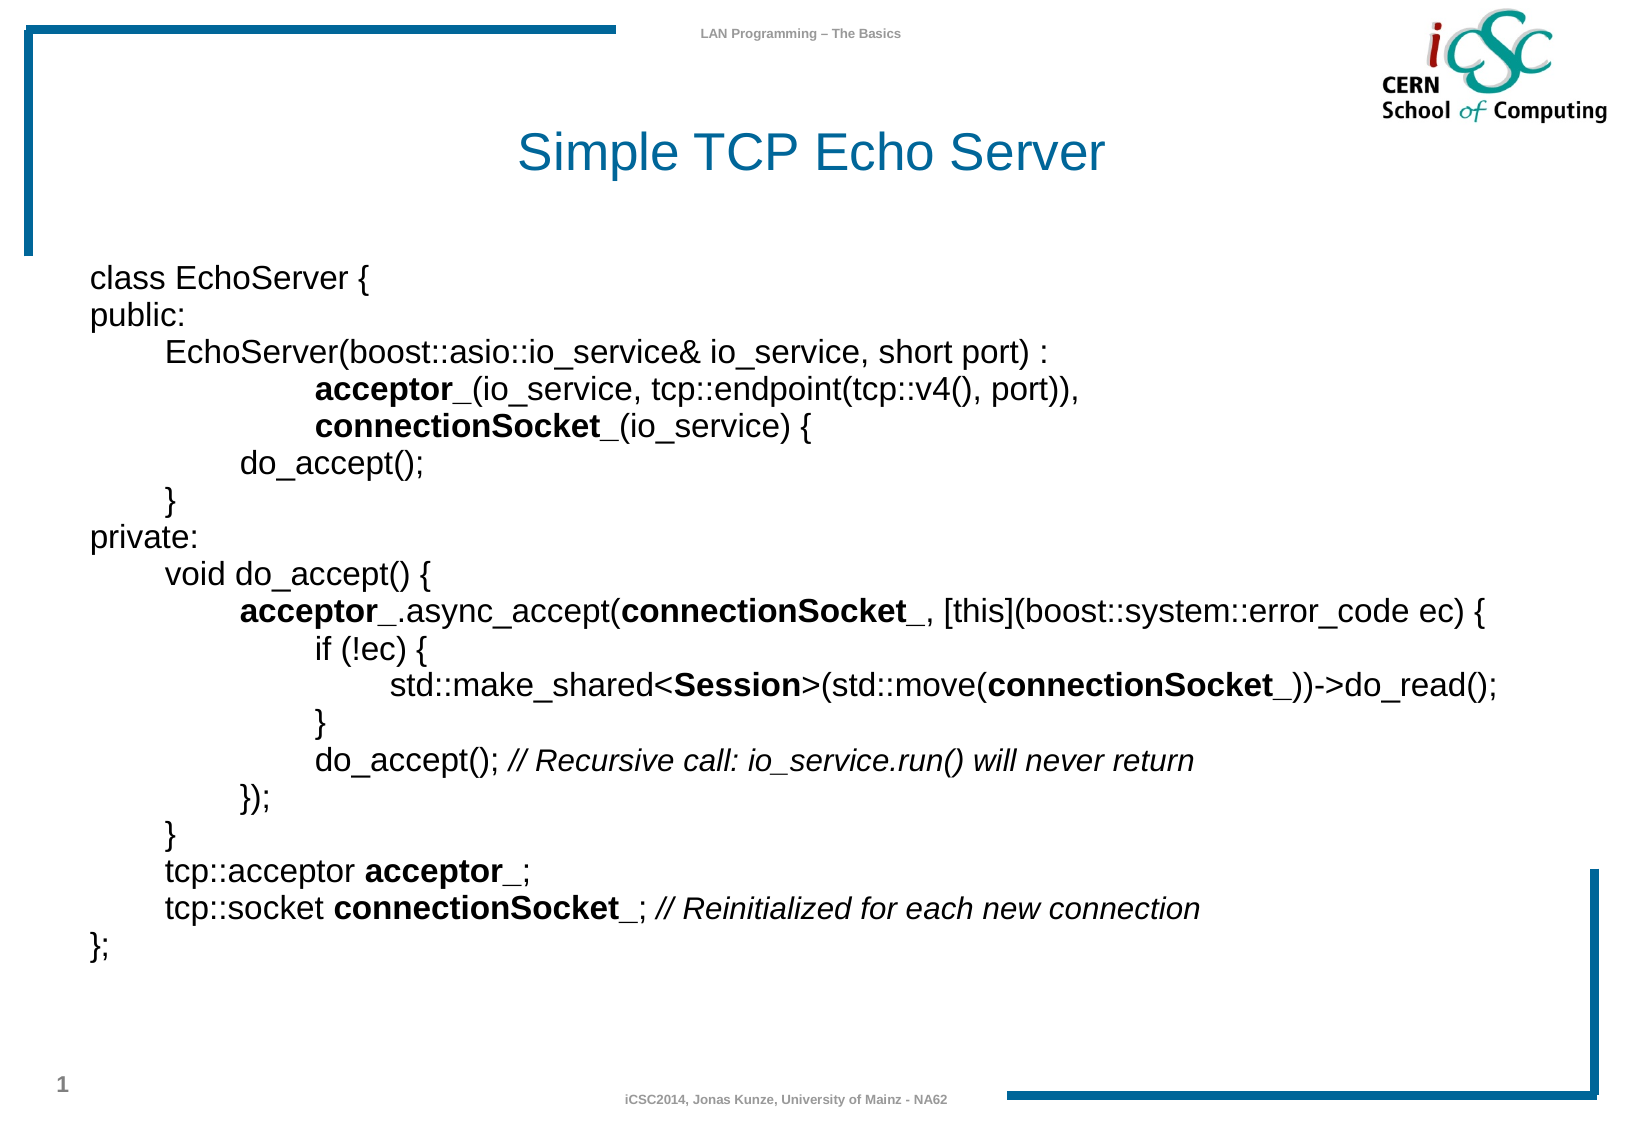

# Simple TCP Echo Server
class EchoServer {
public:
	EchoServer(boost::asio::io_service& io_service, short port) :
			acceptor_(io_service, tcp::endpoint(tcp::v4(), port)),
			connectionSocket_(io_service) {
		do_accept();
	}
private:
	void do_accept() {
		acceptor_.async_accept(connectionSocket_, [this](boost::system::error_code ec) {
			if (!ec) {
				std::make_shared<Session>(std::move(connectionSocket_))->do_read();
			}
			do_accept(); // Recursive call: io_service.run() will never return
		});
	}
	tcp::acceptor acceptor_;
	tcp::socket connectionSocket_; // Reinitialized for each new connection
};